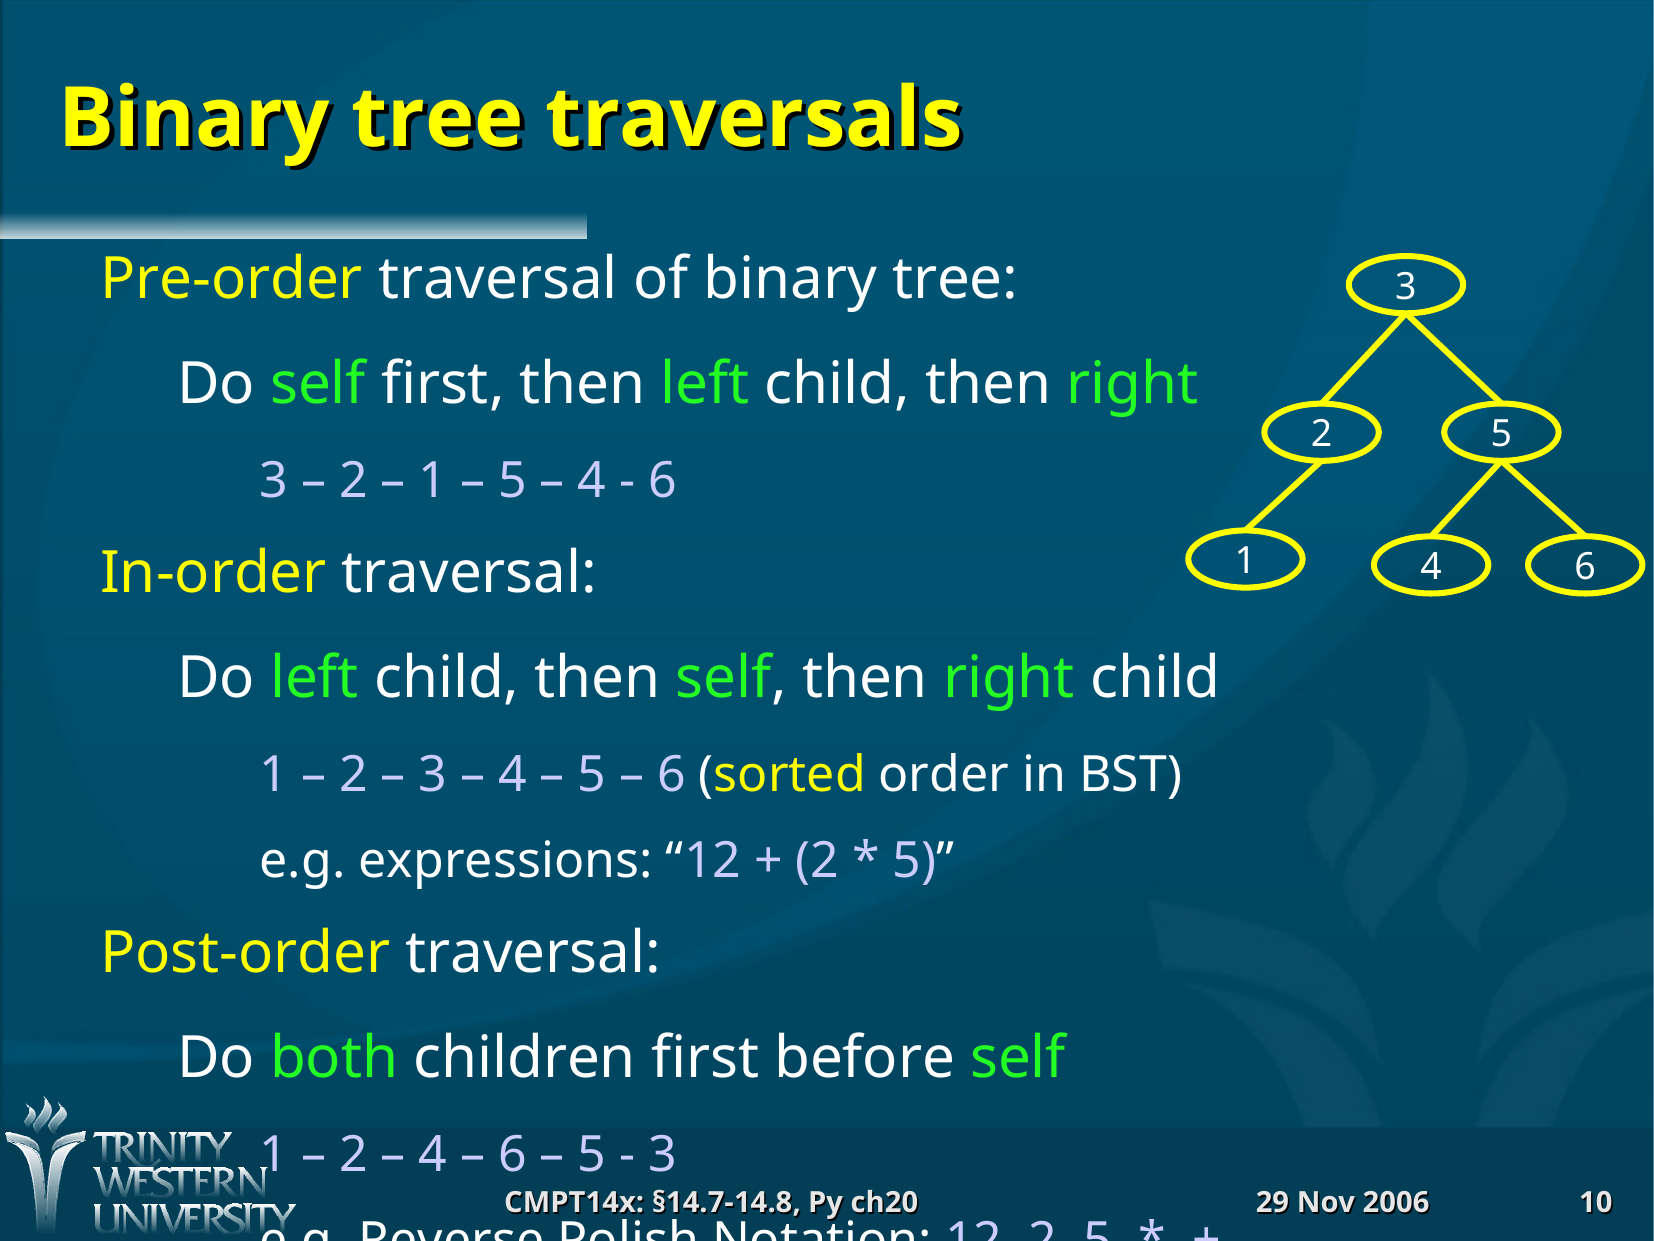

# Binary tree traversals
Pre-order traversal of binary tree:
Do self first, then left child, then right
3 – 2 – 1 – 5 – 4 - 6
In-order traversal:
Do left child, then self, then right child
1 – 2 – 3 – 4 – 5 – 6 (sorted order in BST)
e.g. expressions: “12 + (2 * 5)”
Post-order traversal:
Do both children first before self
1 – 2 – 4 – 6 – 5 - 3
e.g. Reverse Polish Notation: 12, 2, 5, *, +
3
5
2
1
6
4
CMPT14x: §14.7-14.8, Py ch20
29 Nov 2006
10